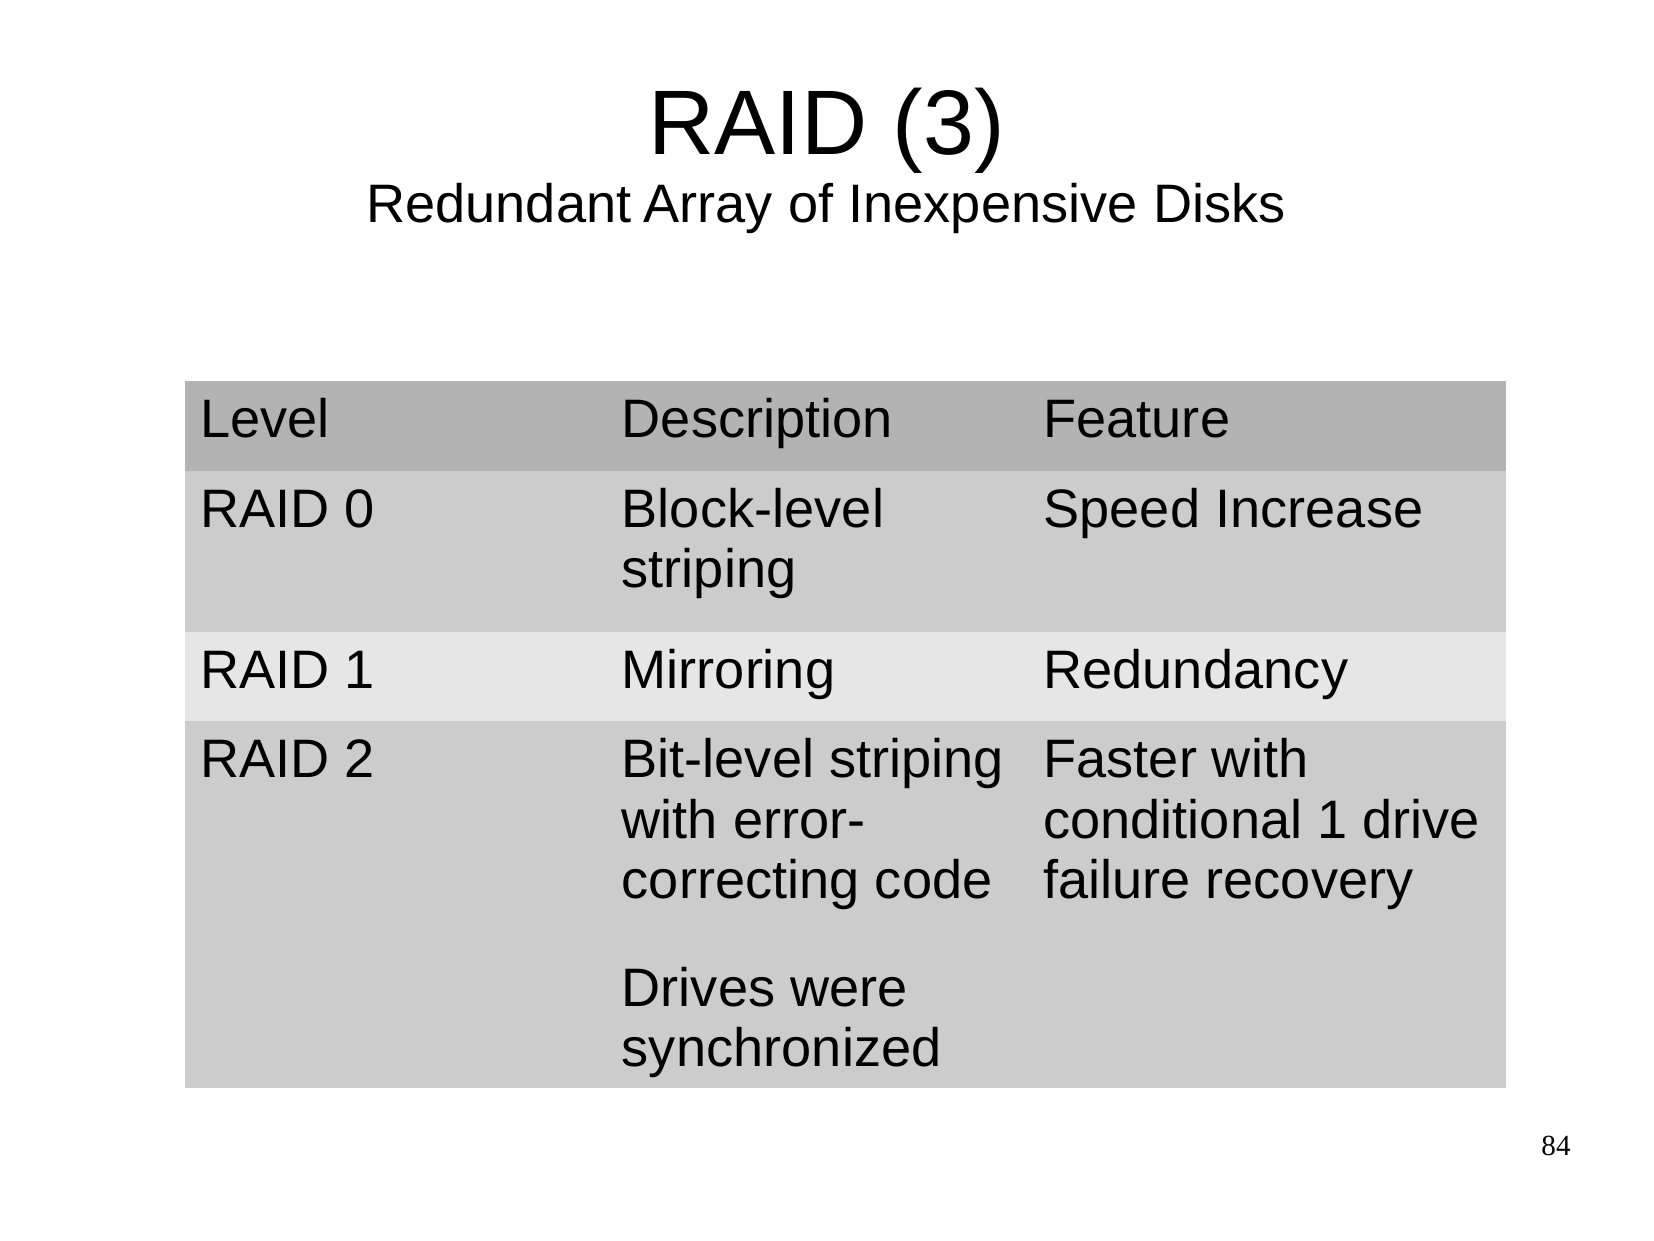

# RAID (3) Redundant Array of Inexpensive Disks
| Level | Description | Feature |
| --- | --- | --- |
| RAID 0 | Block-level striping | Speed Increase |
| RAID 1 | Mirroring | Redundancy |
| RAID 2 | Bit-level striping with error-correcting code Drives were synchronized | Faster with conditional 1 drive failure recovery |
84